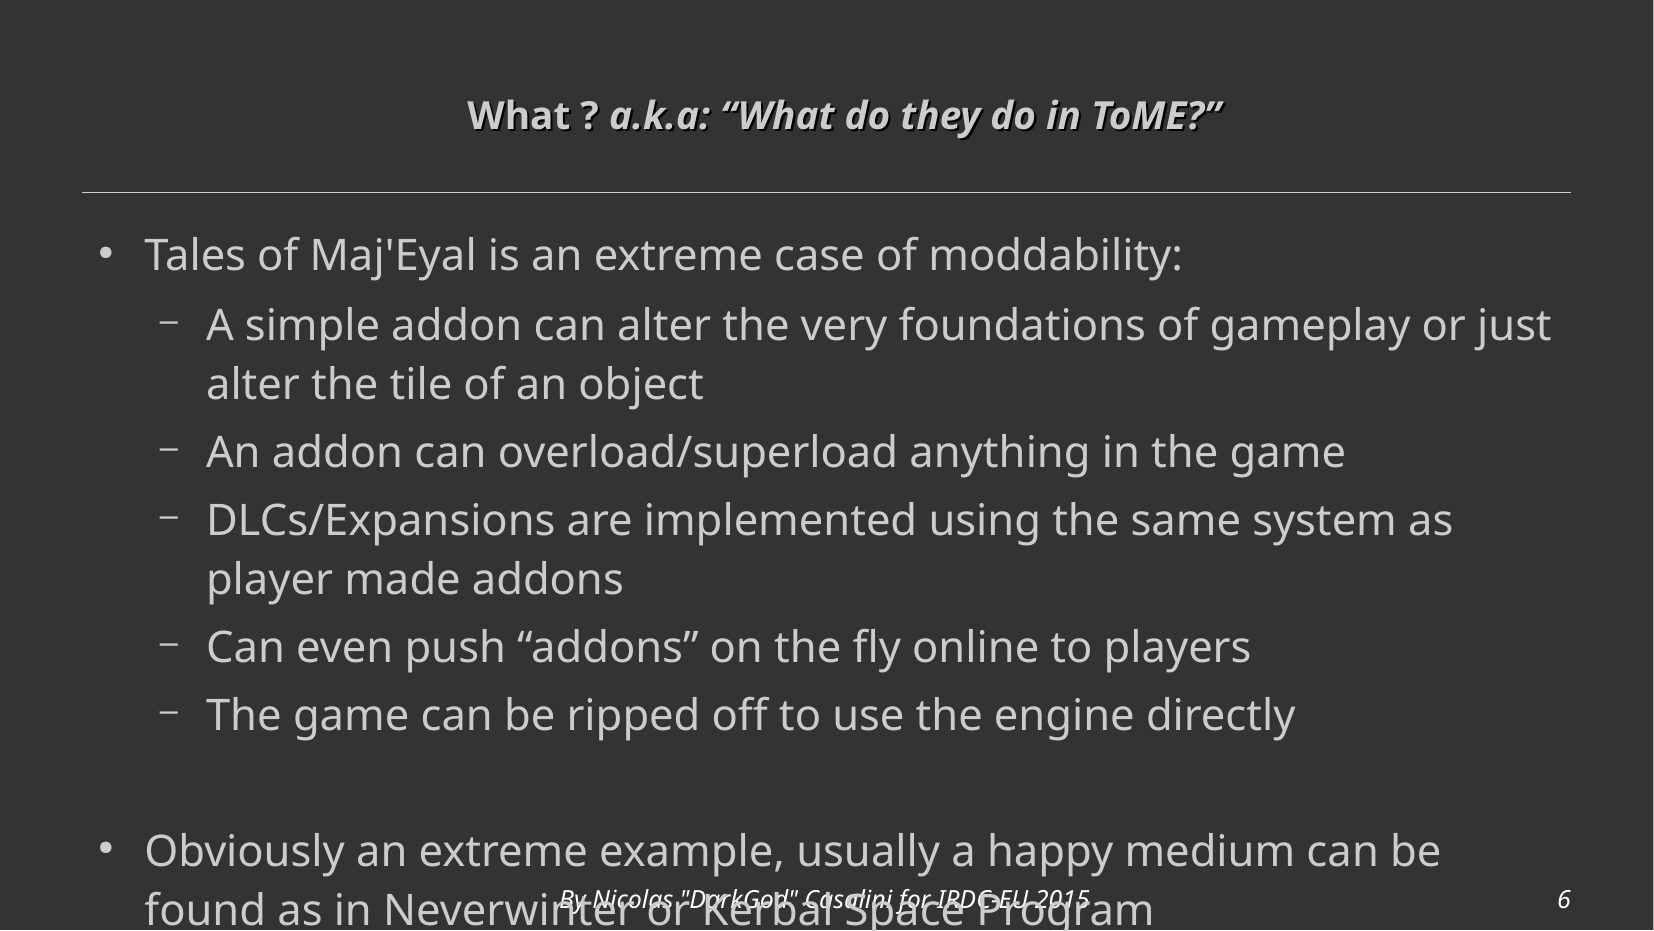

# What ? a.k.a: “What do they do in ToME?”
Tales of Maj'Eyal is an extreme case of moddability:
A simple addon can alter the very foundations of gameplay or just alter the tile of an object
An addon can overload/superload anything in the game
DLCs/Expansions are implemented using the same system as player made addons
Can even push “addons” on the fly online to players
The game can be ripped off to use the engine directly
Obviously an extreme example, usually a happy medium can be found as in Neverwinter or Kerbal Space Program
By Nicolas "DarkGod" Casalini for IRDC-EU 2015
6